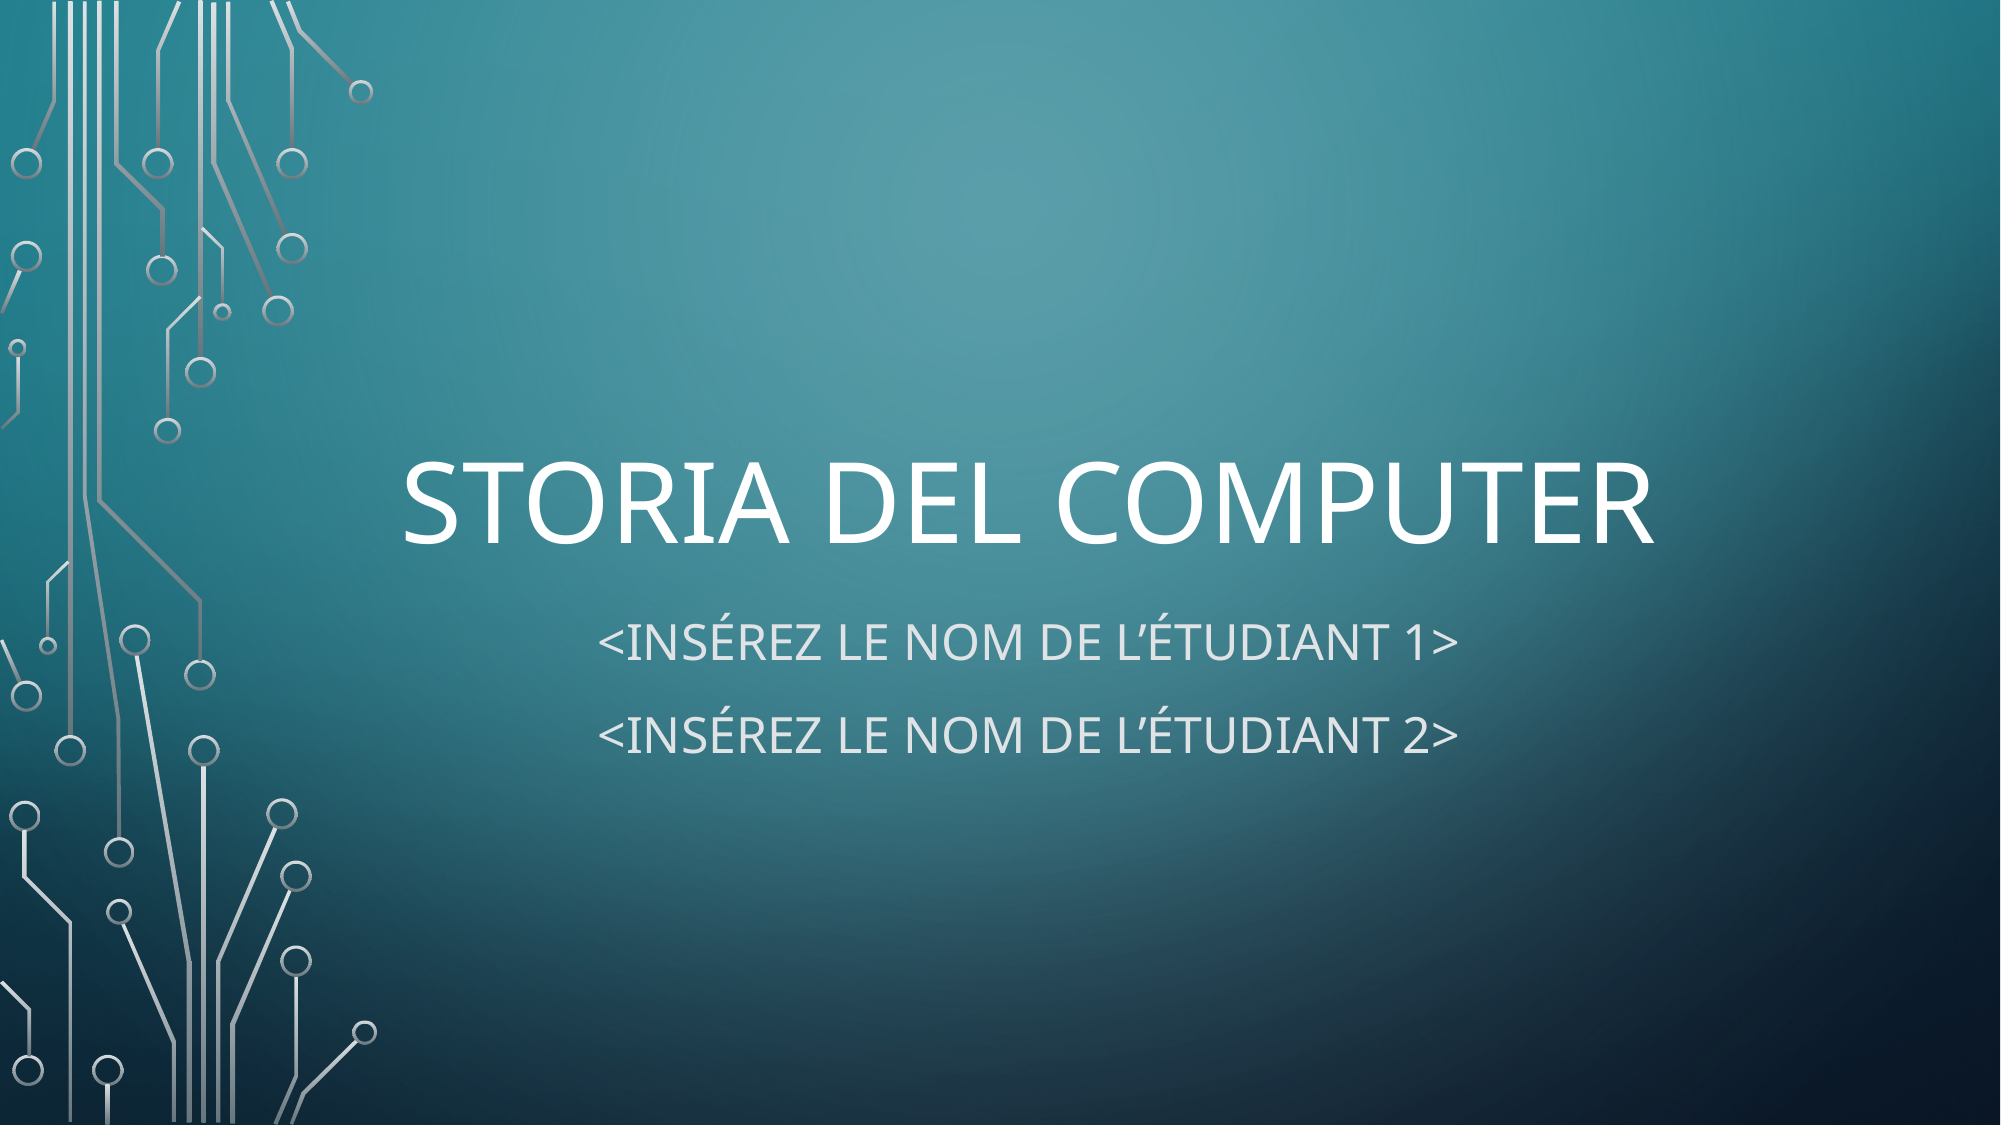

# Storia del computer
<Insérez le nom de l’étudiant 1>
<Insérez le nom de l’étudiant 2>